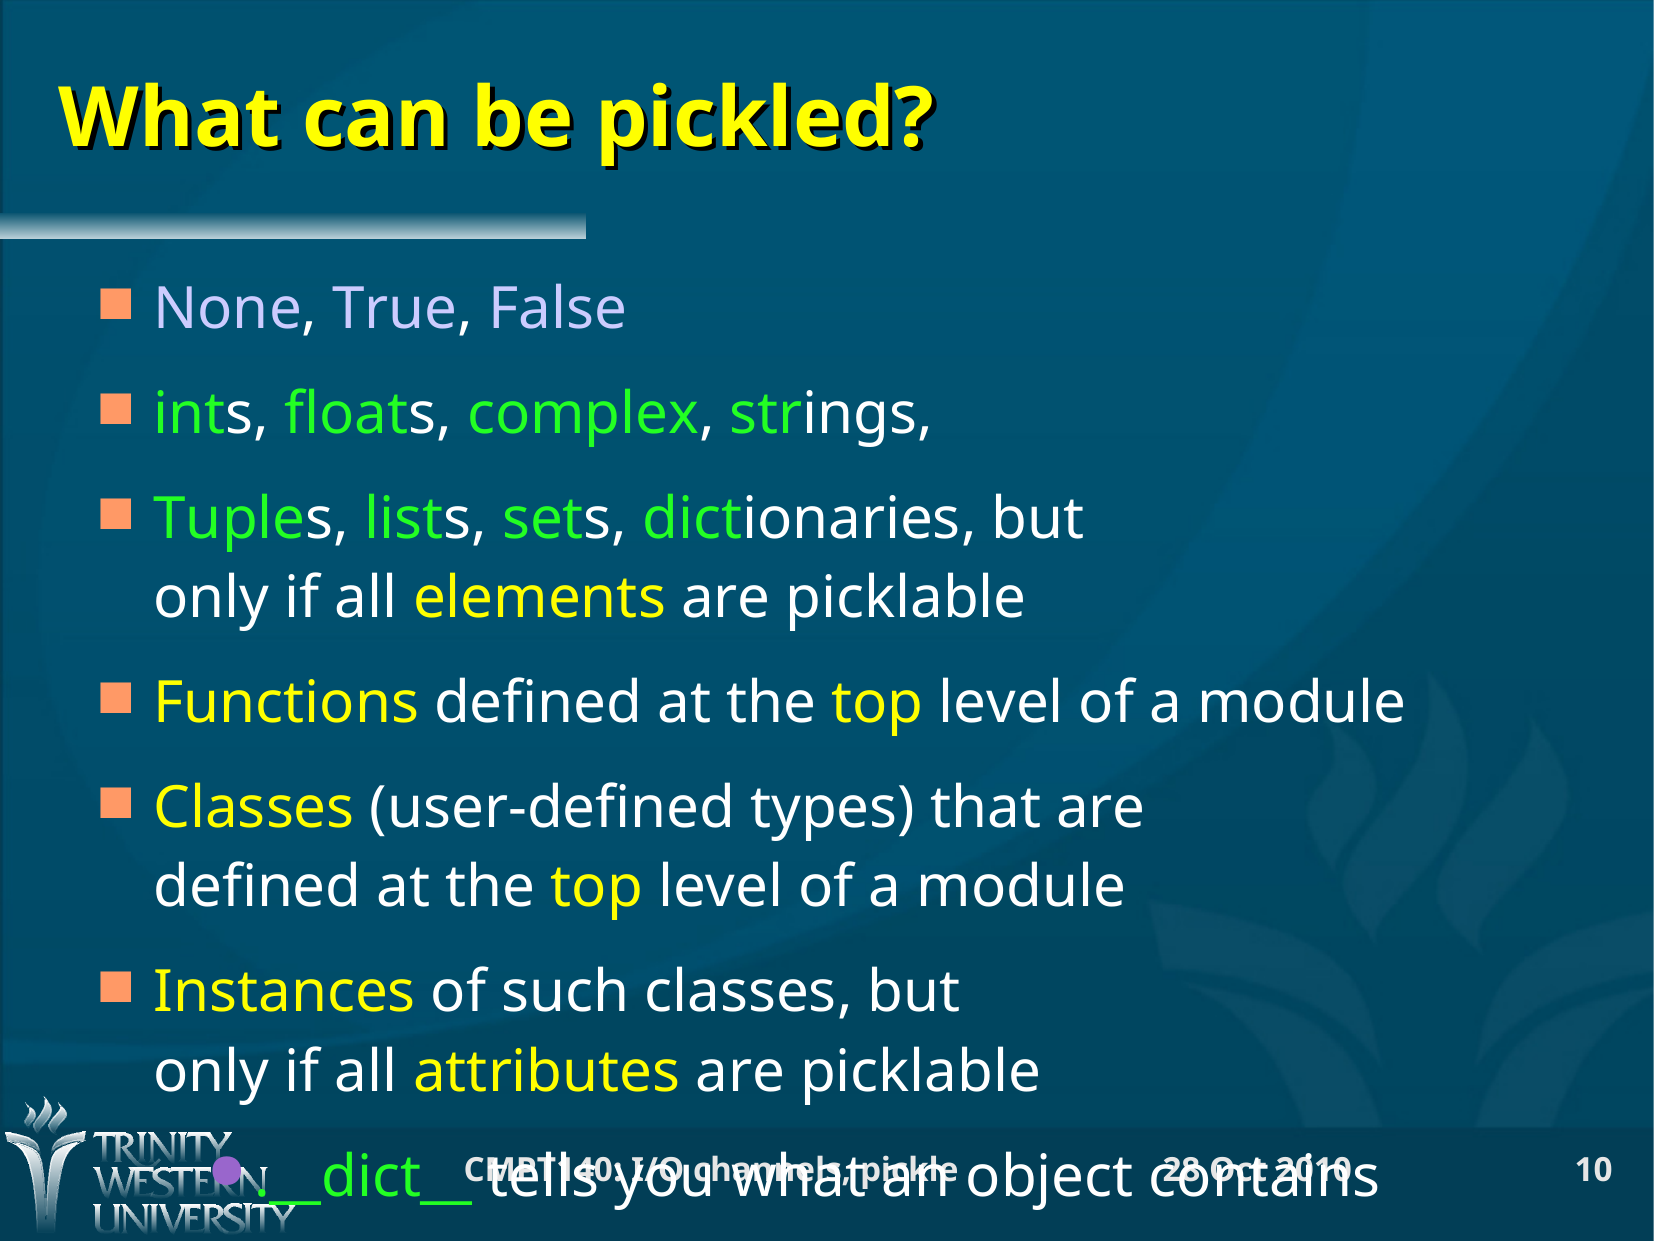

# What can be pickled?
None, True, False
ints, floats, complex, strings,
Tuples, lists, sets, dictionaries, but
only if all elements are picklable
Functions defined at the top level of a module
Classes (user-defined types) that are
defined at the top level of a module
Instances of such classes, but
only if all attributes are picklable
.__dict__ tells you what an object contains
CMPT140: I/O channels, pickle
28 Oct 2010
10